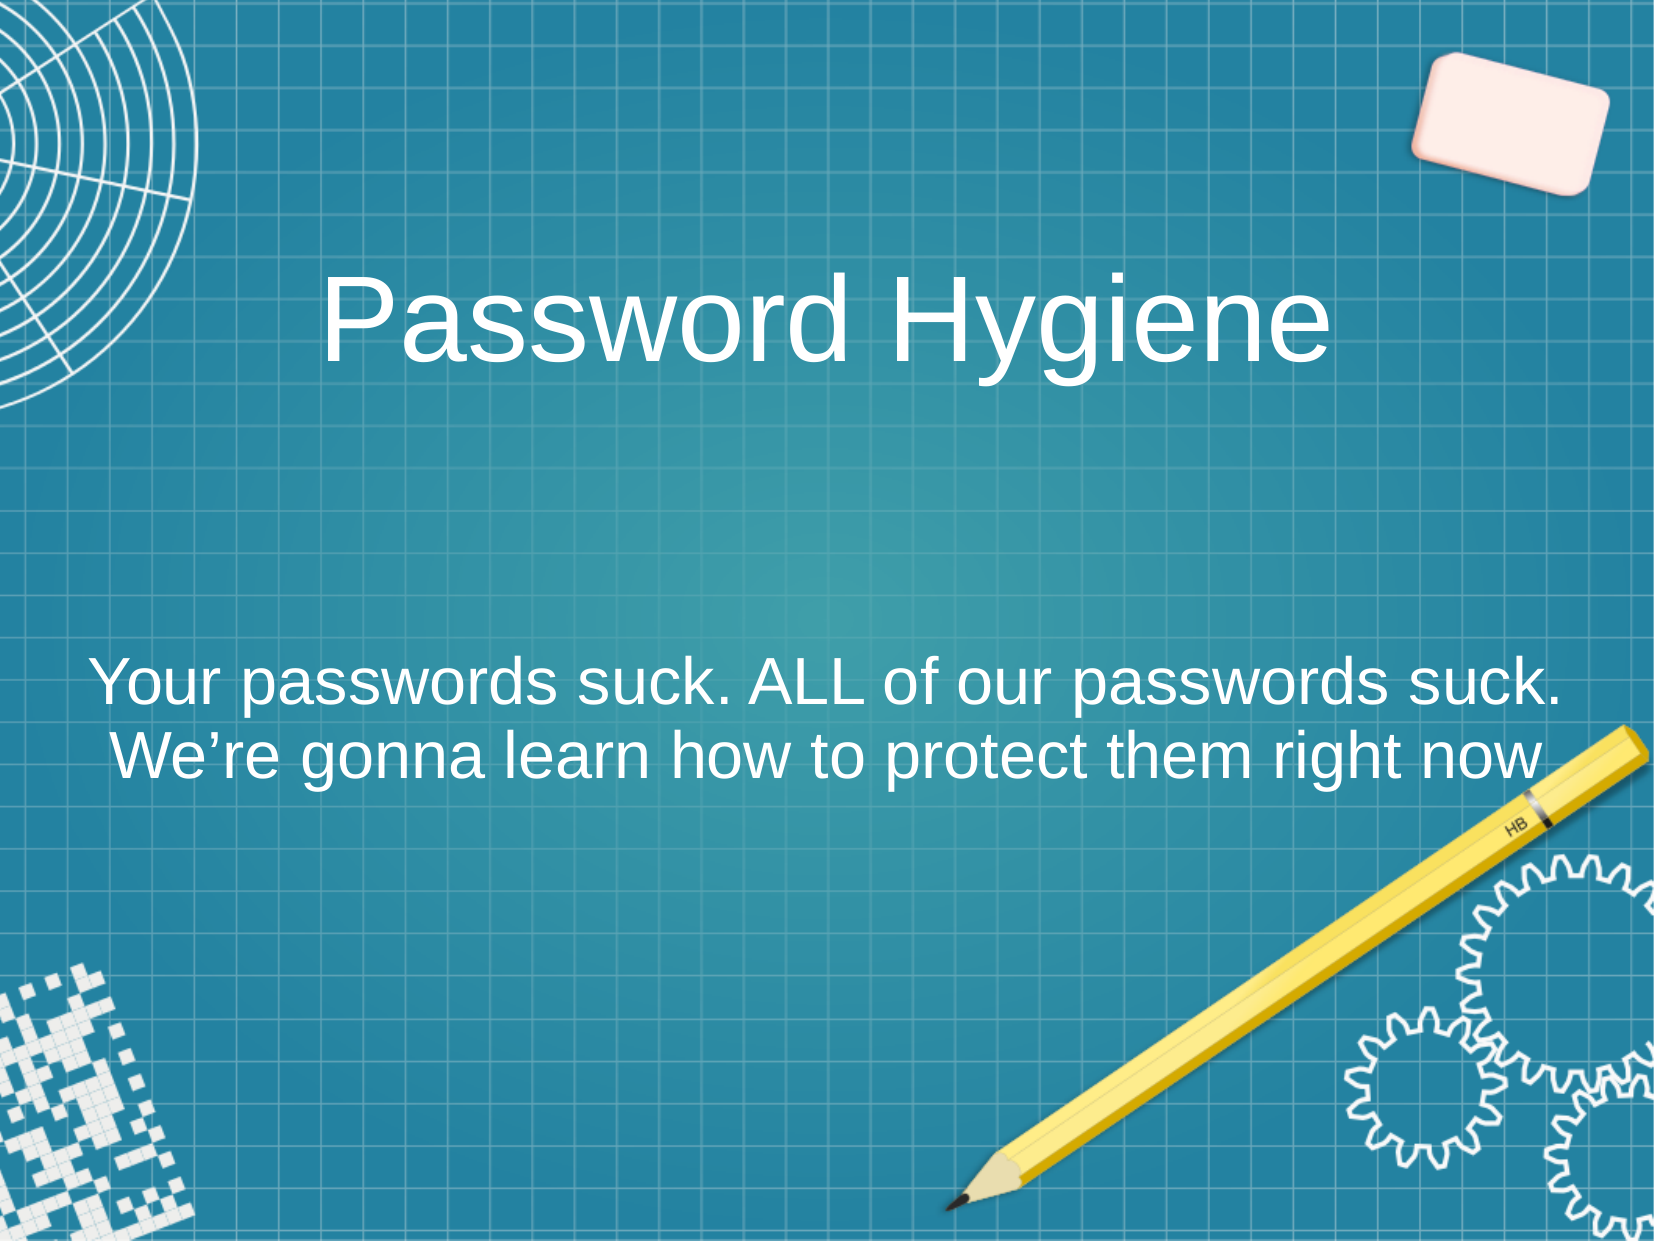

# Password Hygiene
Your passwords suck. ALL of our passwords suck. We’re gonna learn how to protect them right now